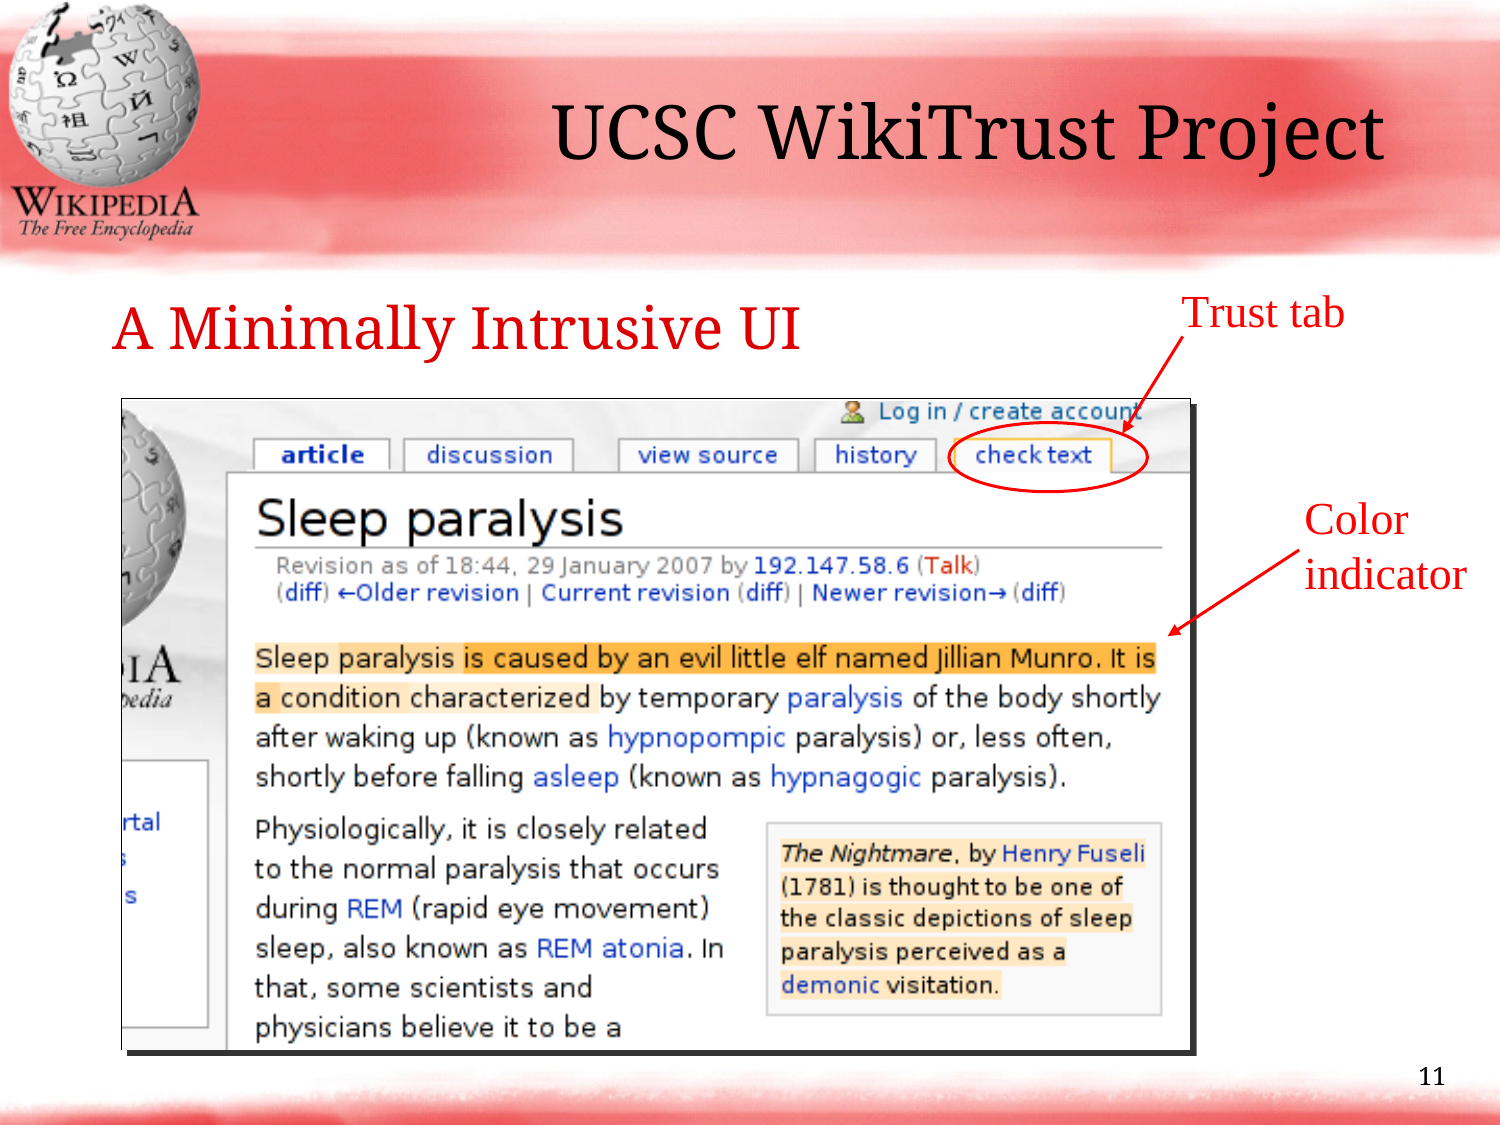

# UCSC WikiTrust Project
Trust tab
A Minimally Intrusive UI
Color
indicator
11